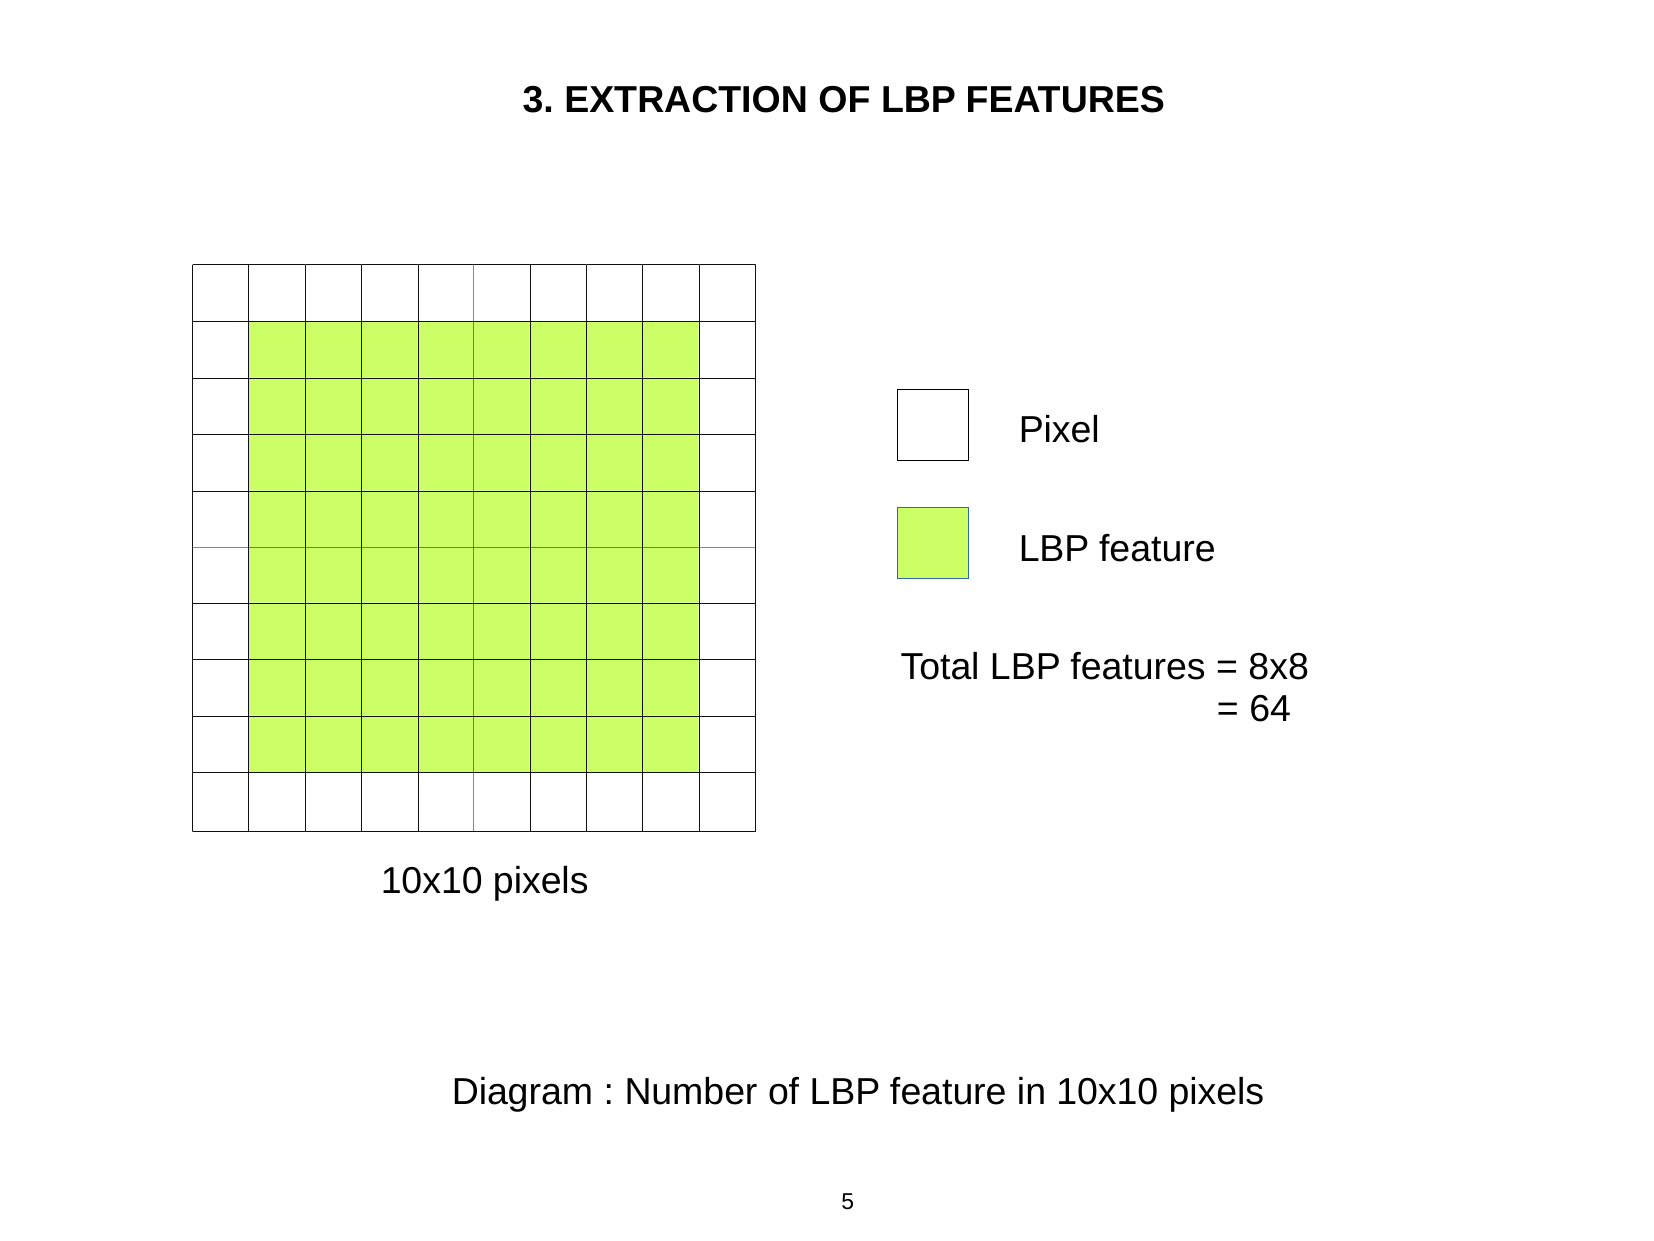

3. EXTRACTION OF LBP FEATURES
Pixel
LBP feature
Total LBP features = 8x8
				 = 64
10x10 pixels
Diagram : Number of LBP feature in 10x10 pixels
5